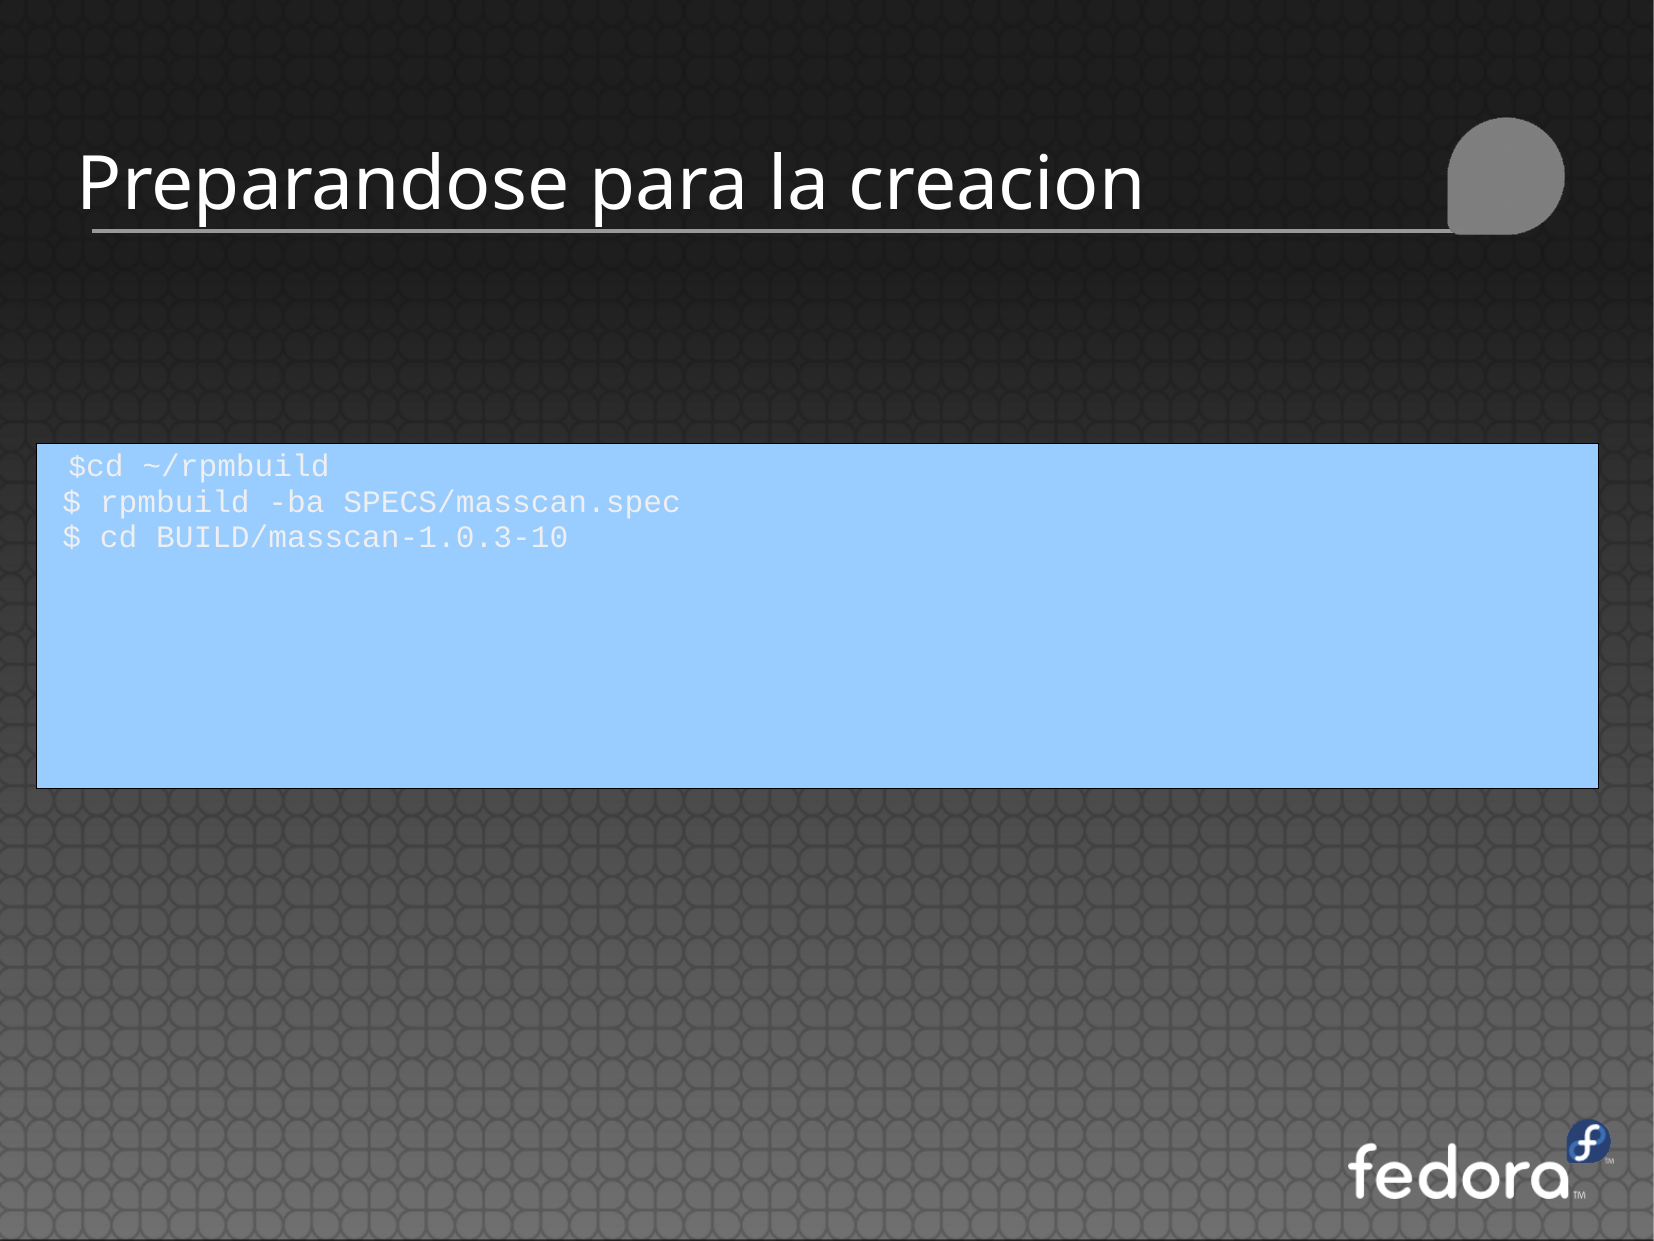

# Preparandose para la creacion
 $cd ~/rpmbuild
$ rpmbuild -ba SPECS/masscan.spec
$ cd BUILD/masscan-1.0.3-10